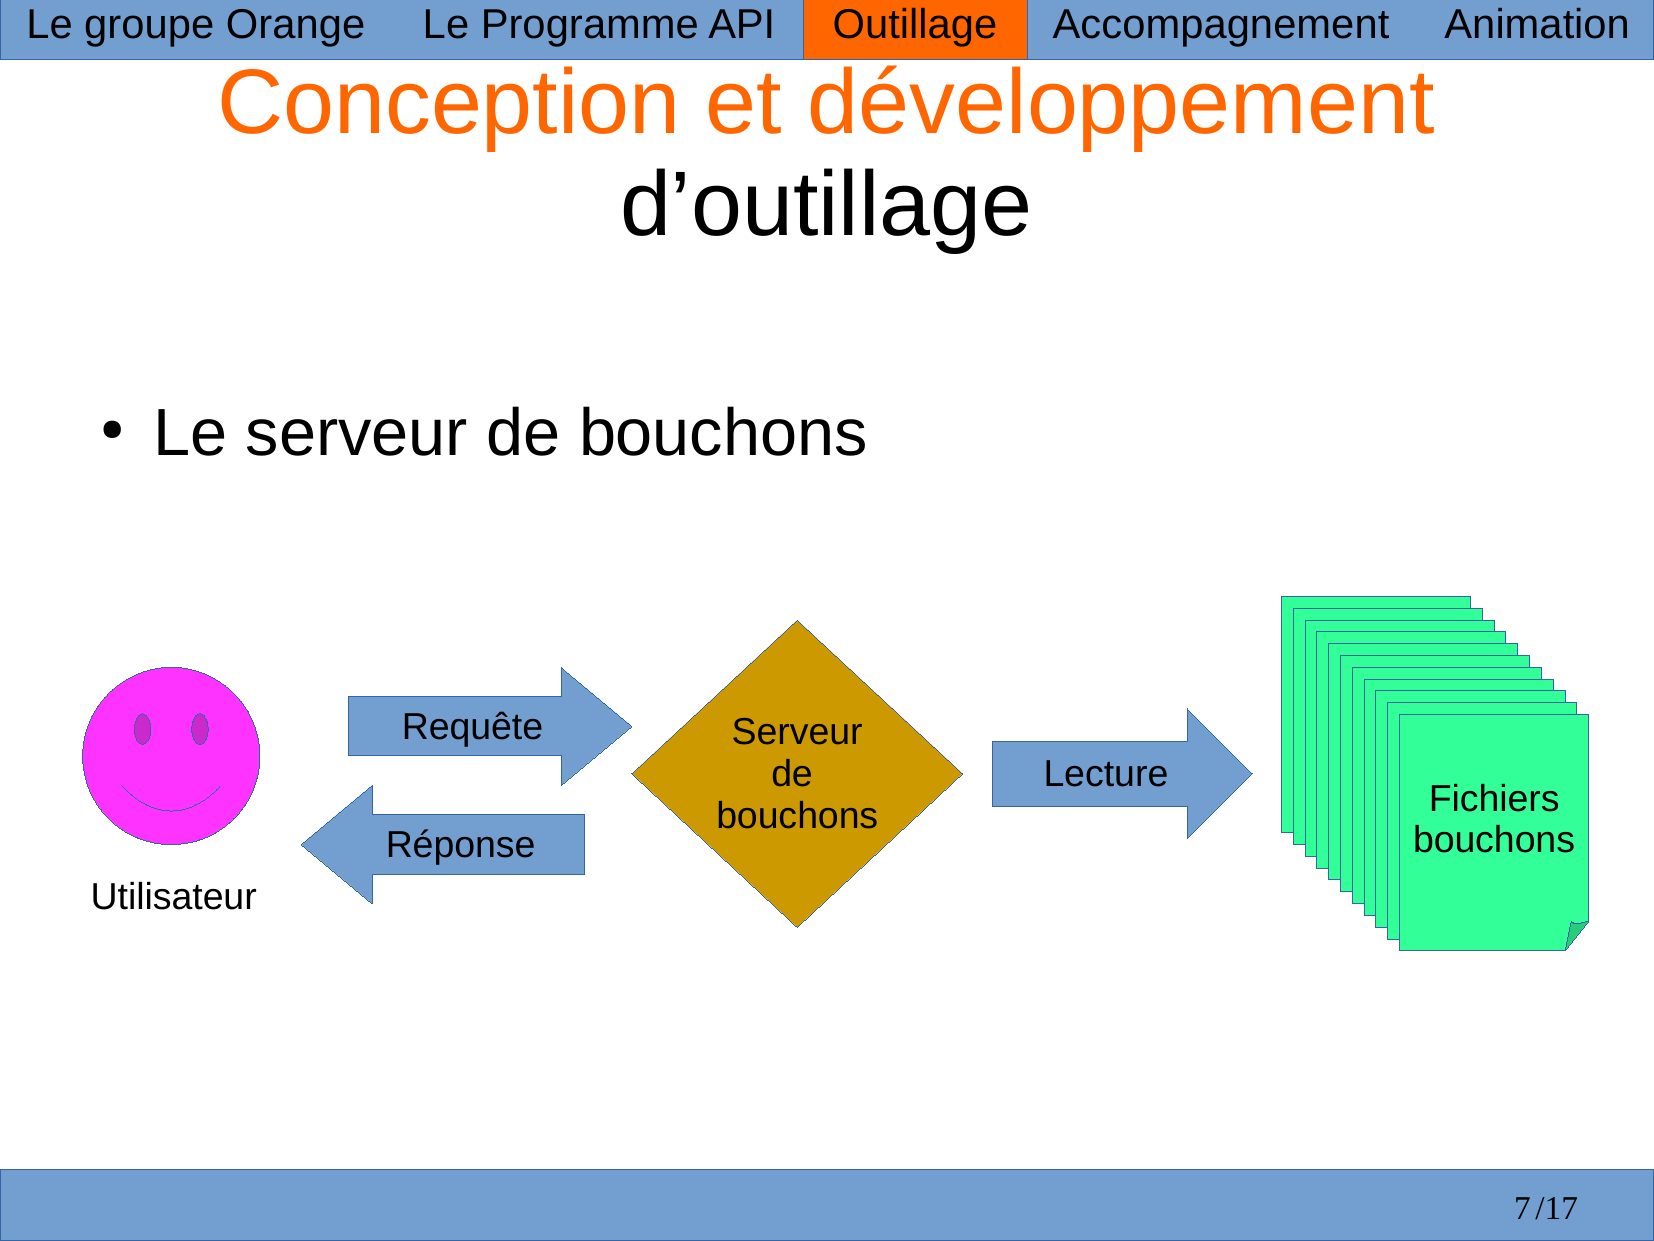

Le groupe Orange Le Programme API Outillage Accompagnement Animation
# Conception et développement d’outillage
Le serveur de bouchons
Fichier
bouchon
Fichier
bouchon
Serveur
de
bouchons
Fichier
bouchon
Fichier
bouchon
Fichier
bouchon
Fichier
bouchon
Requête
Fichiers
bouchon
Fichier
bouchons
Fichiers
bouchons
Fichiers
bouchons
Lecture
Fichiers
bouchons
Réponse
Utilisateur
7
/17